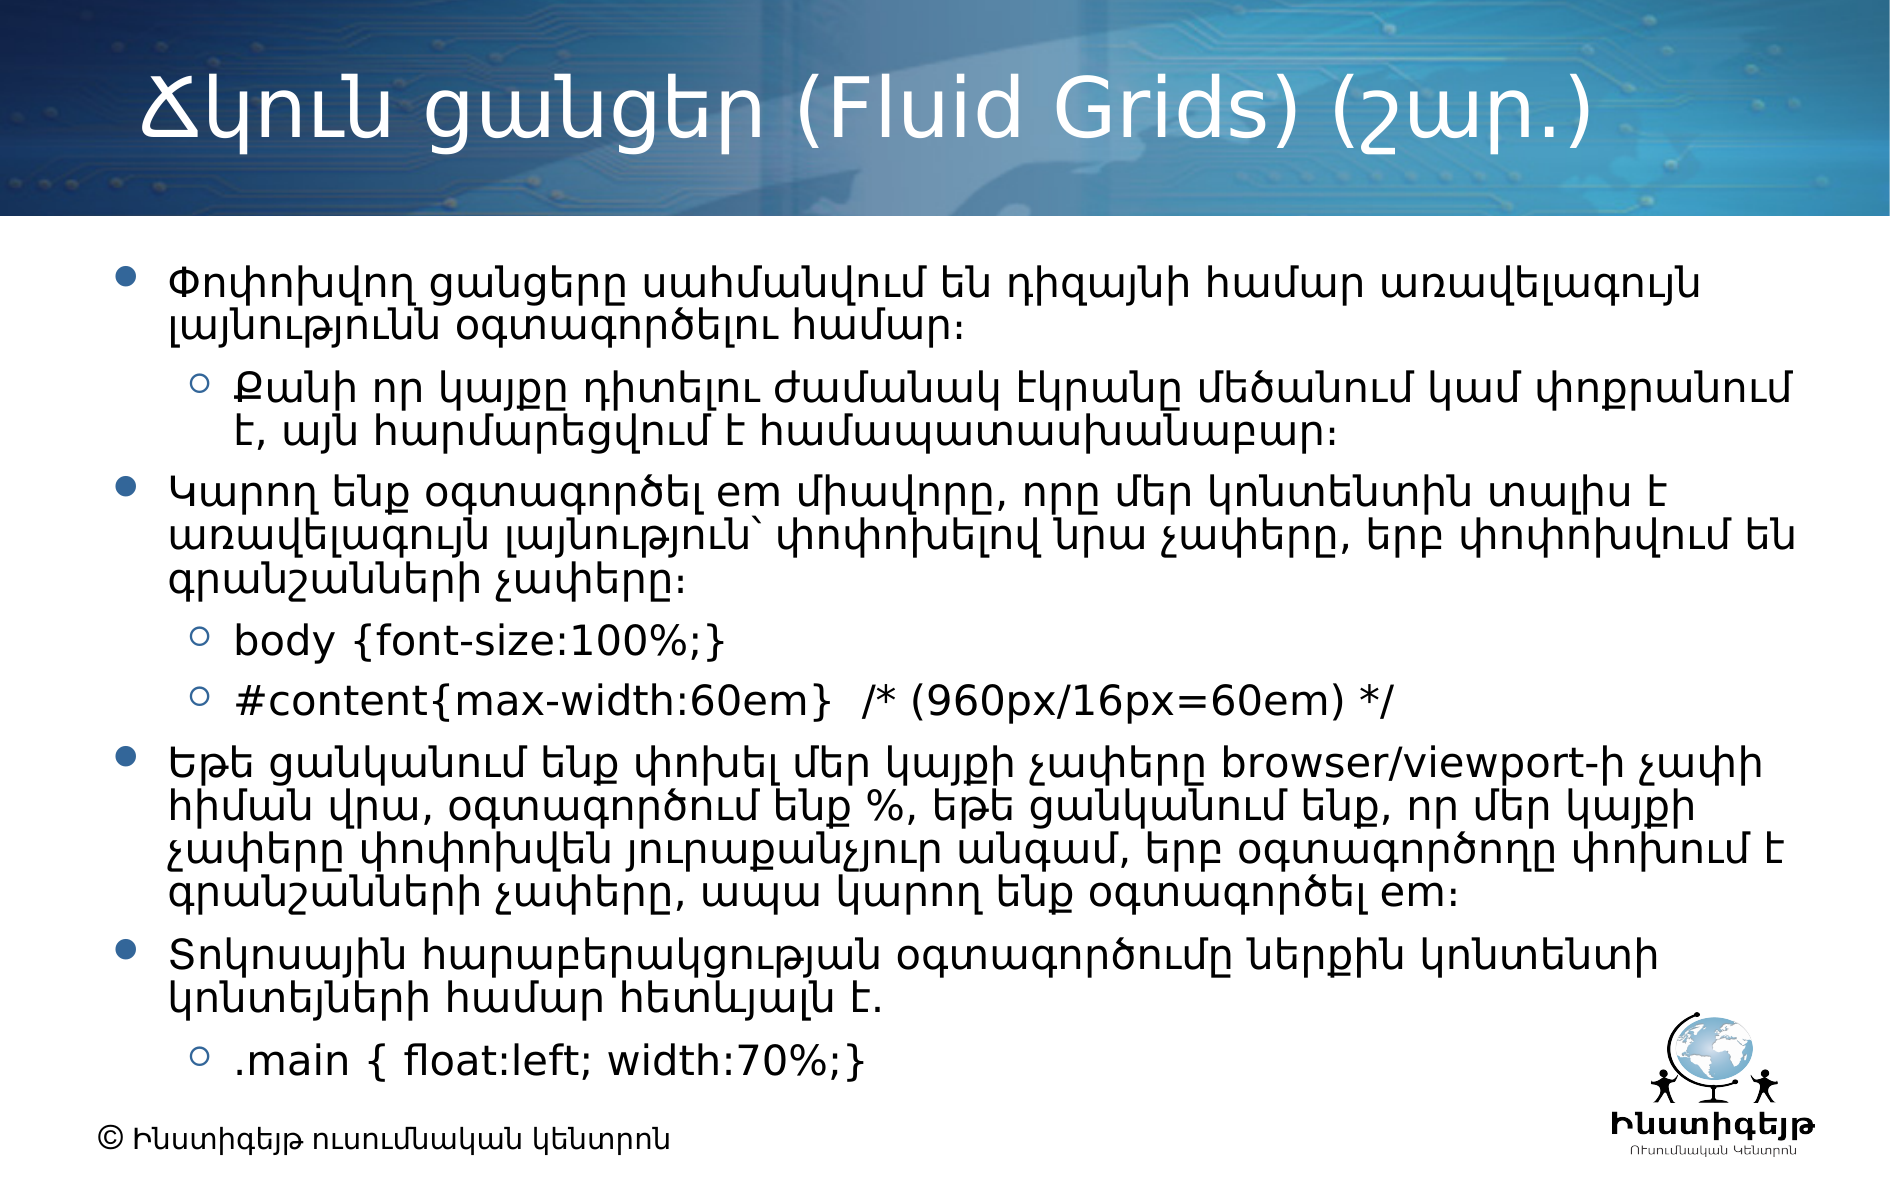

Ճկուն ցանցեր (Fluid Grids) (շար.)
# Փոփոխվող ցանցերը սահմանվում են դիզայնի համար առավելագույն լայնությունն օգտագործելու համար։
Քանի որ կայքը դիտելու ժամանակ էկրանը մեծանում կամ փոքրանում է, այն հարմարեցվում է համապատասխանաբար։
Կարող ենք օգտագործել em միավորը, որը մեր կոնտենտին տալիս է առավելագույն լայնություն՝ փոփոխելով նրա չափերը, երբ փոփոխվում են գրանշանների չափերը։
body {font-size:100%;}
#content{max-width:60em} /* (960px/16px=60em) */
Եթե ցանկանում ենք փոխել մեր կայքի չափերը browser/viewport-ի չափի հիման վրա, օգտագործում ենք %, եթե ցանկանում ենք, որ մեր կայքի չափերը փոփոխվեն յուրաքանչյուր անգամ, երբ օգտագործողը փոխում է գրանշանների չափերը, ապա կարող ենք օգտագործել em։
Տոկոսային հարաբերակցության օգտագործումը ներքին կոնտենտի կոնտեյների համար հետևյալն է․
.main { float:left; width:70%;}